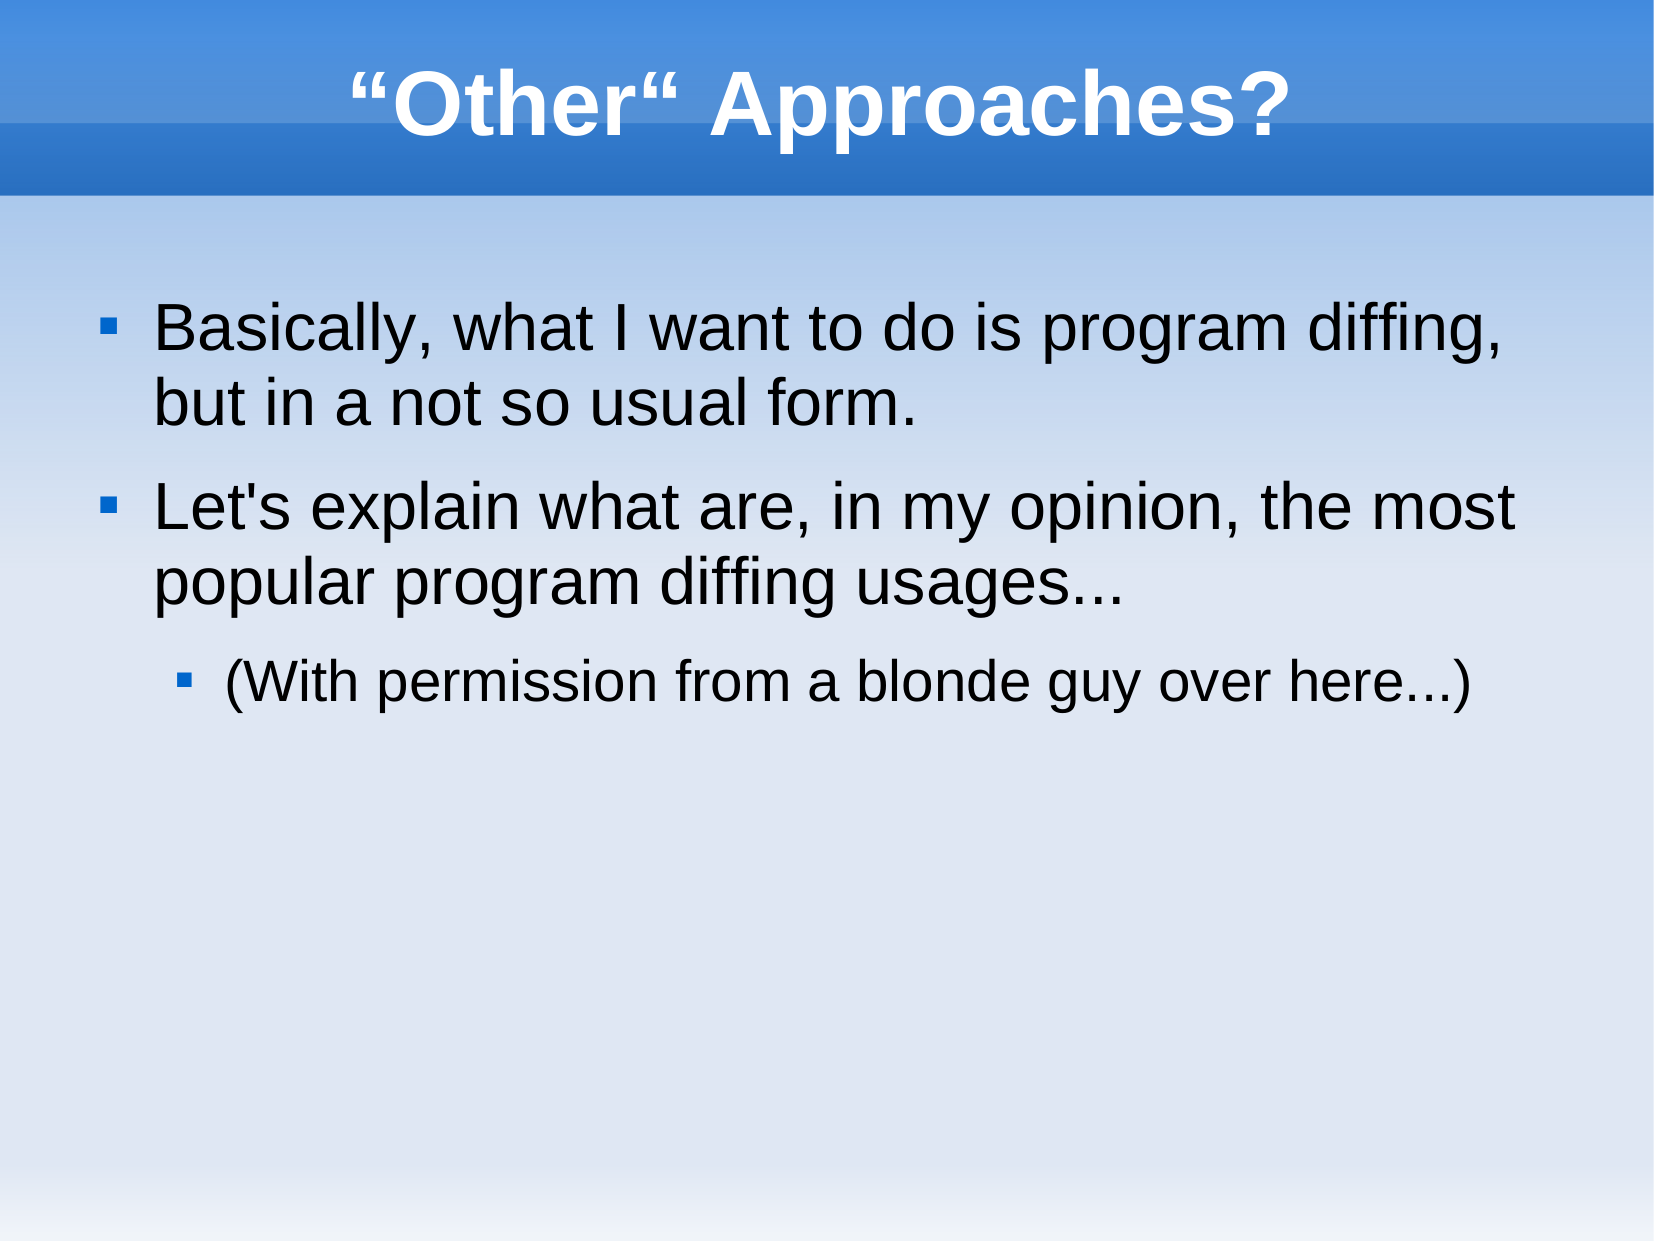

# “Other“ Approaches?
Basically, what I want to do is program diffing, but in a not so usual form.
Let's explain what are, in my opinion, the most popular program diffing usages...
(With permission from a blonde guy over here...)